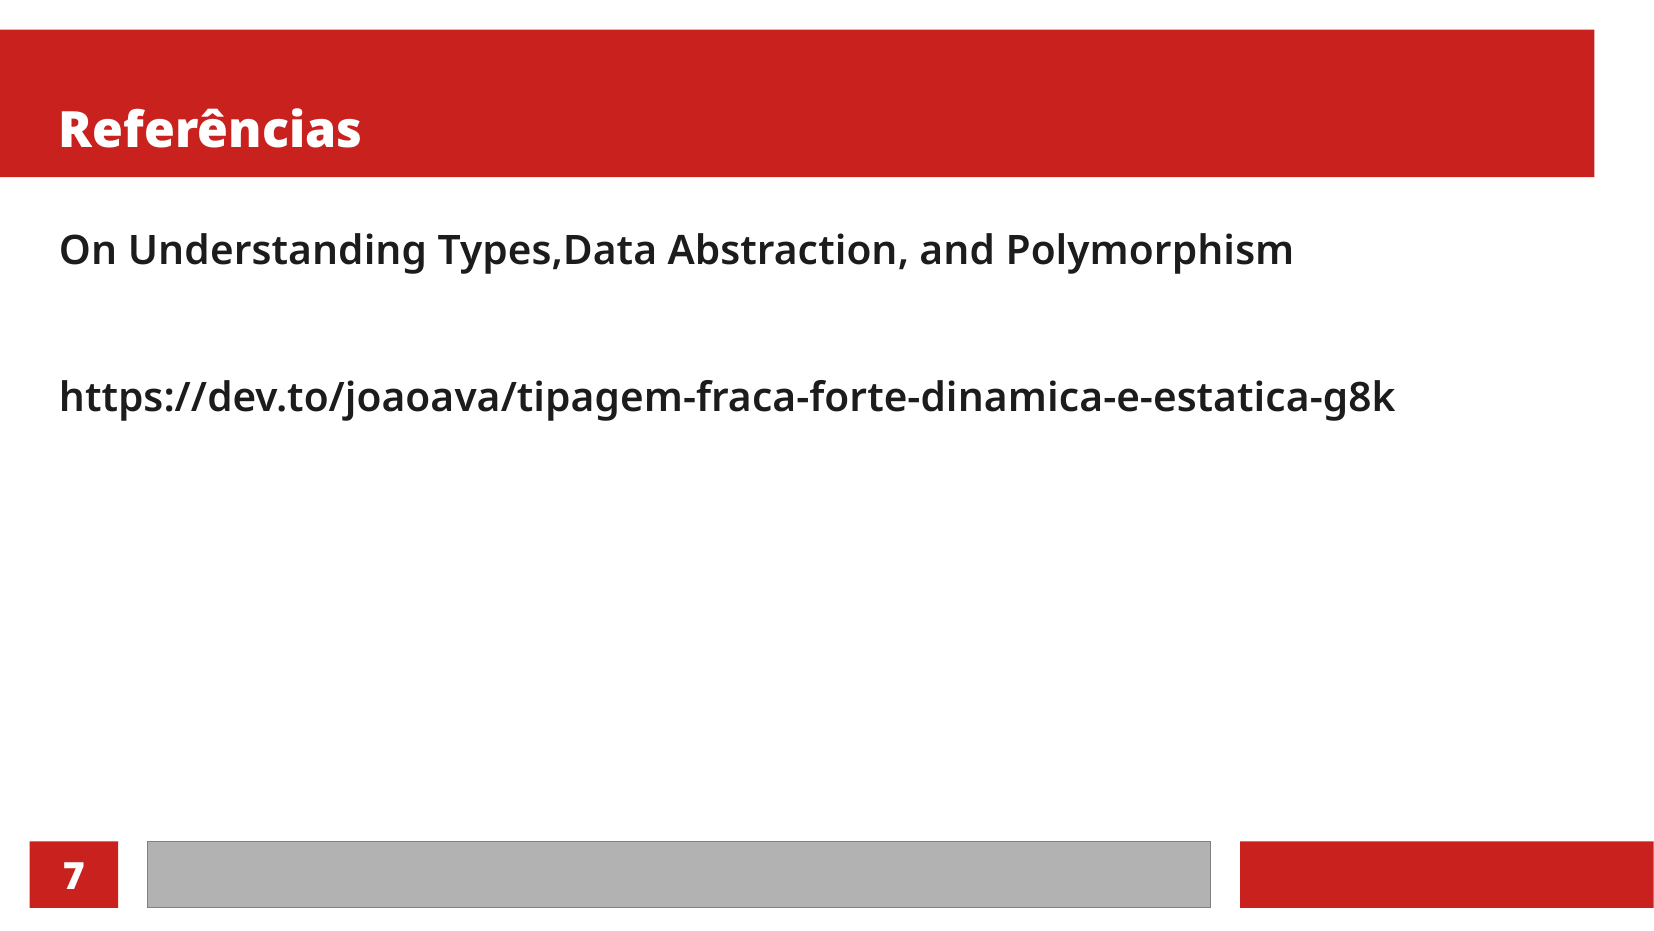

# Referências
On Understanding Types,Data Abstraction, and Polymorphism
https://dev.to/joaoava/tipagem-fraca-forte-dinamica-e-estatica-g8k
7